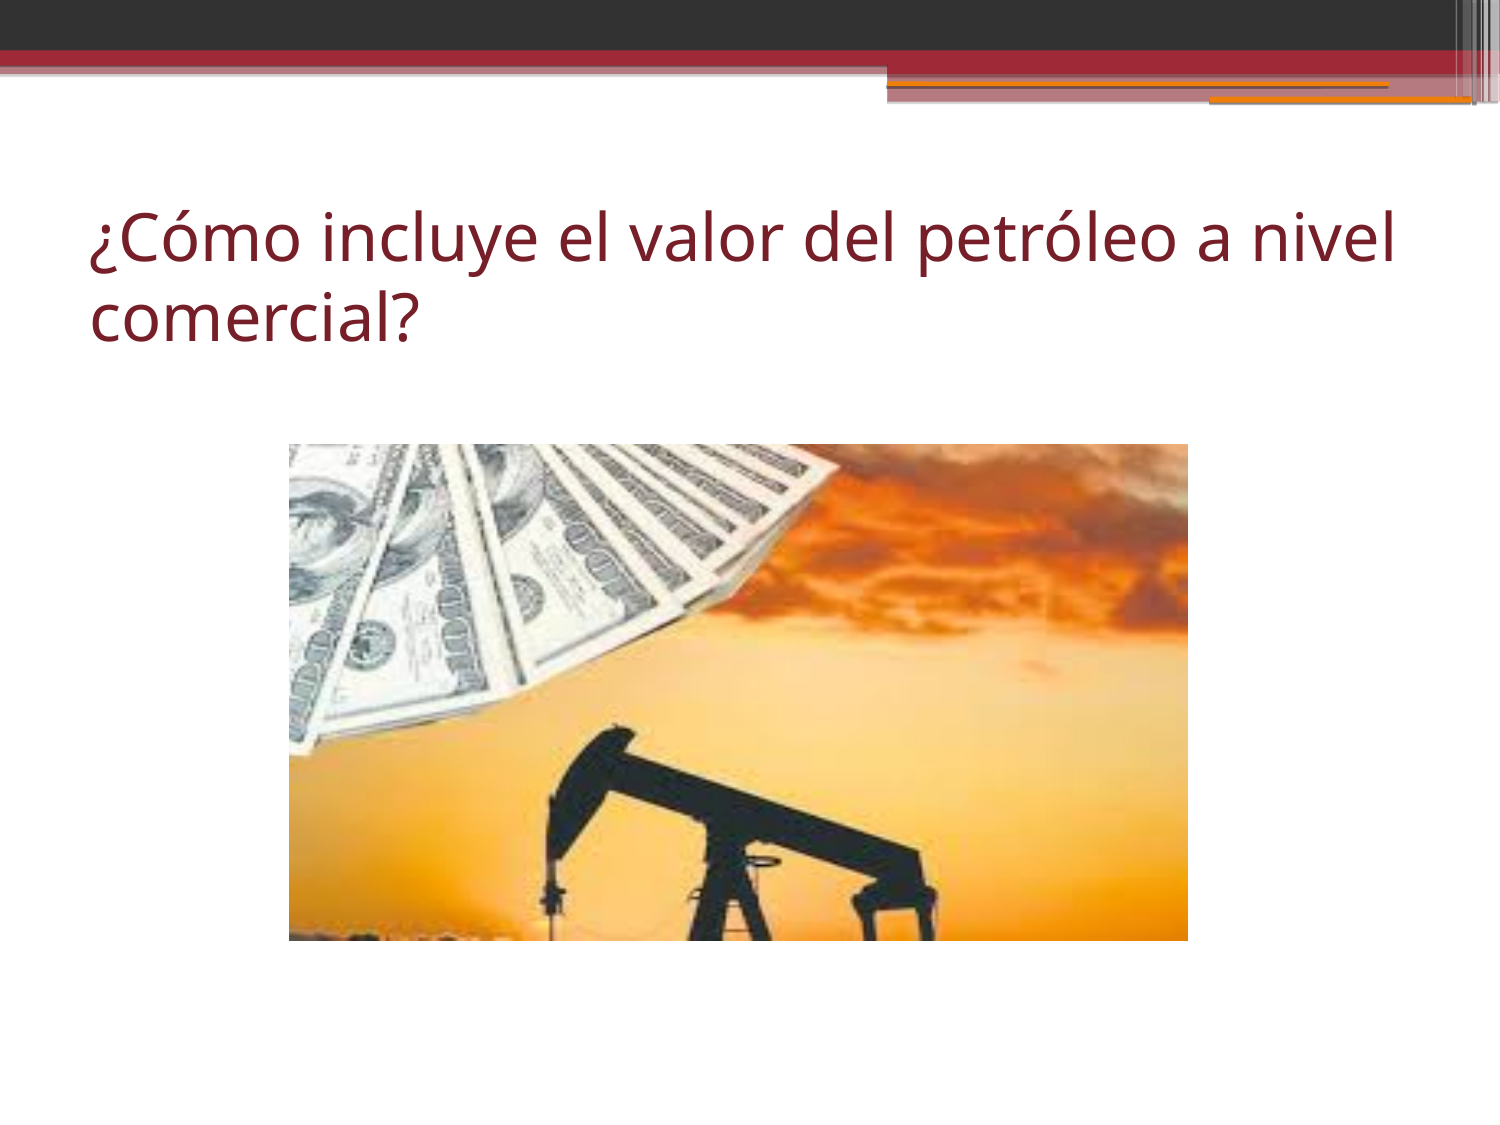

# ¿Cómo incluye el valor del petróleo a nivel comercial?